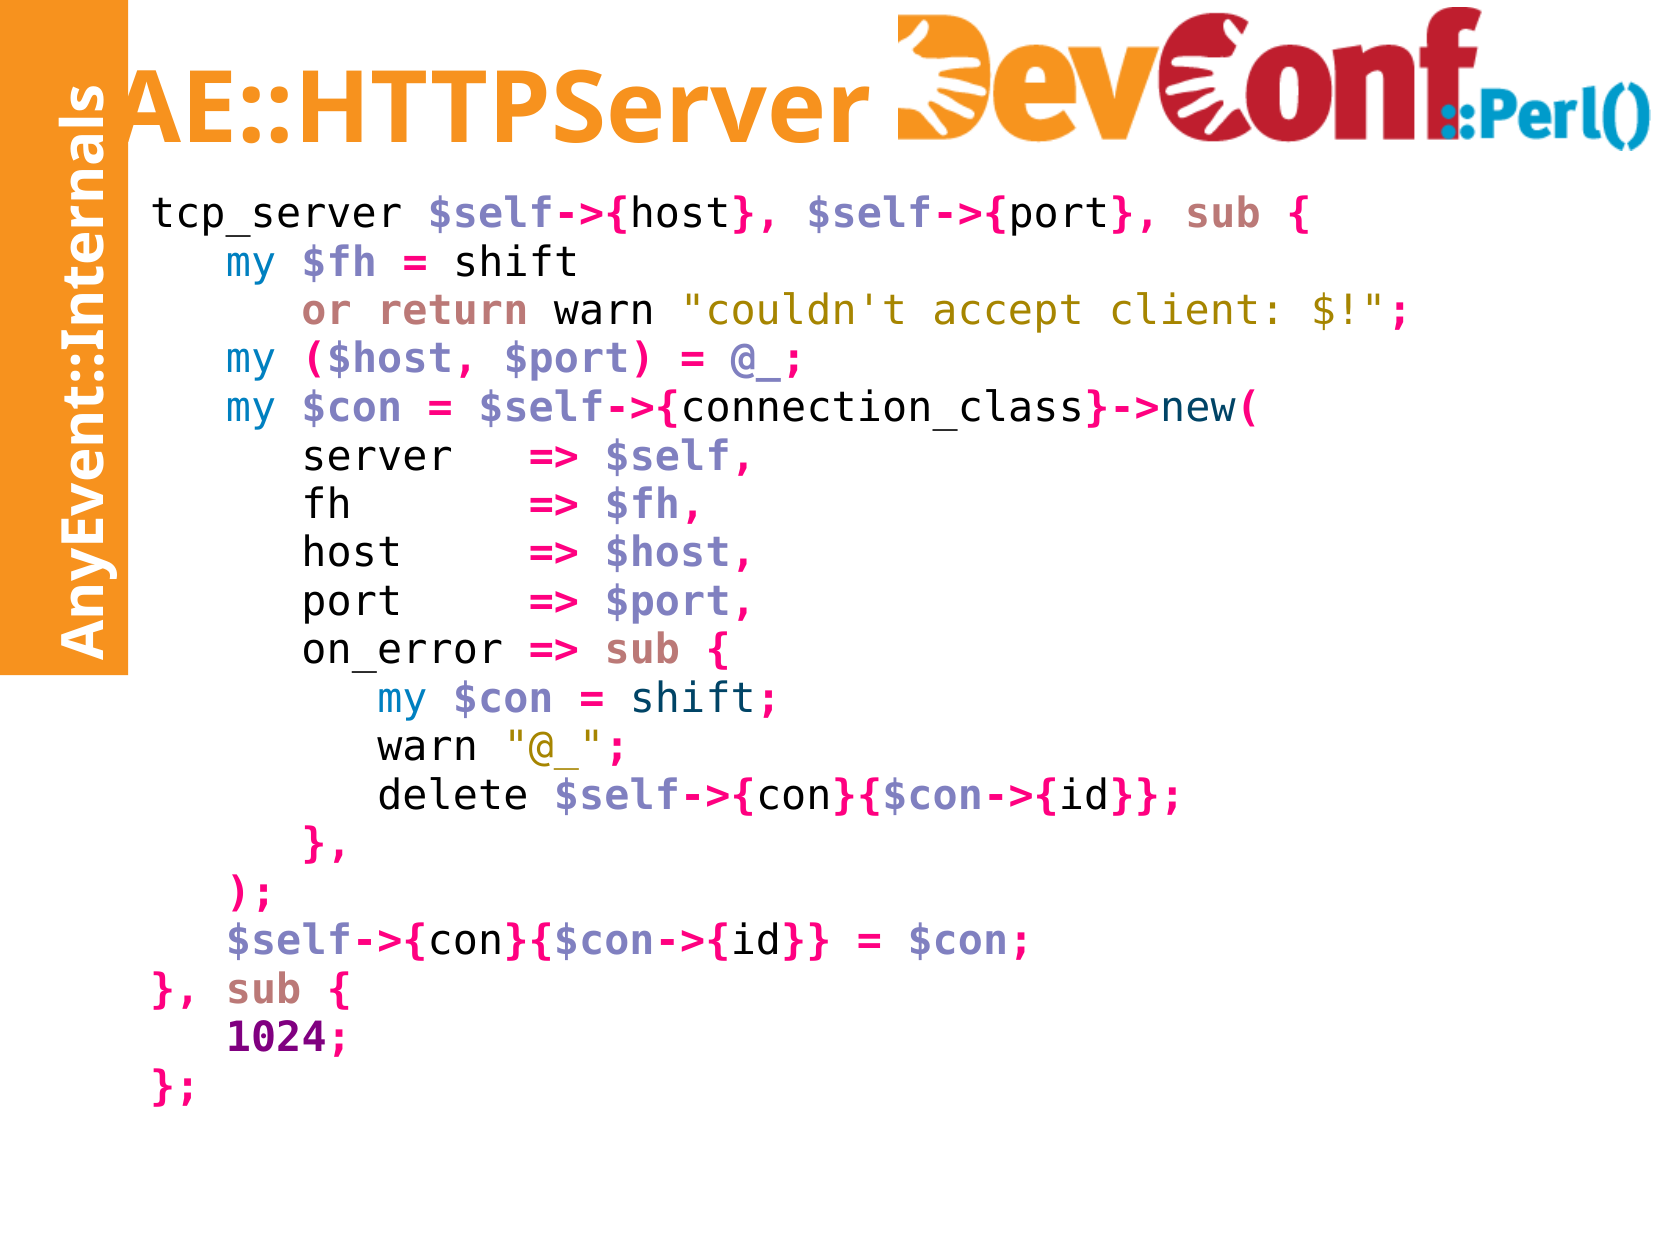

# AE::HTTPServer
tcp_server $self->{host}, $self->{port}, sub {
 my $fh = shift
 or return warn "couldn't accept client: $!";
 my ($host, $port) = @_;
 my $con = $self->{connection_class}->new(
 server => $self,
 fh => $fh,
 host => $host,
 port => $port,
 on_error => sub {
 my $con = shift;
 warn "@_";
 delete $self->{con}{$con->{id}};
 },
 );
 $self->{con}{$con->{id}} = $con;
}, sub {
 1024;
};
 AnyEvent::Internals